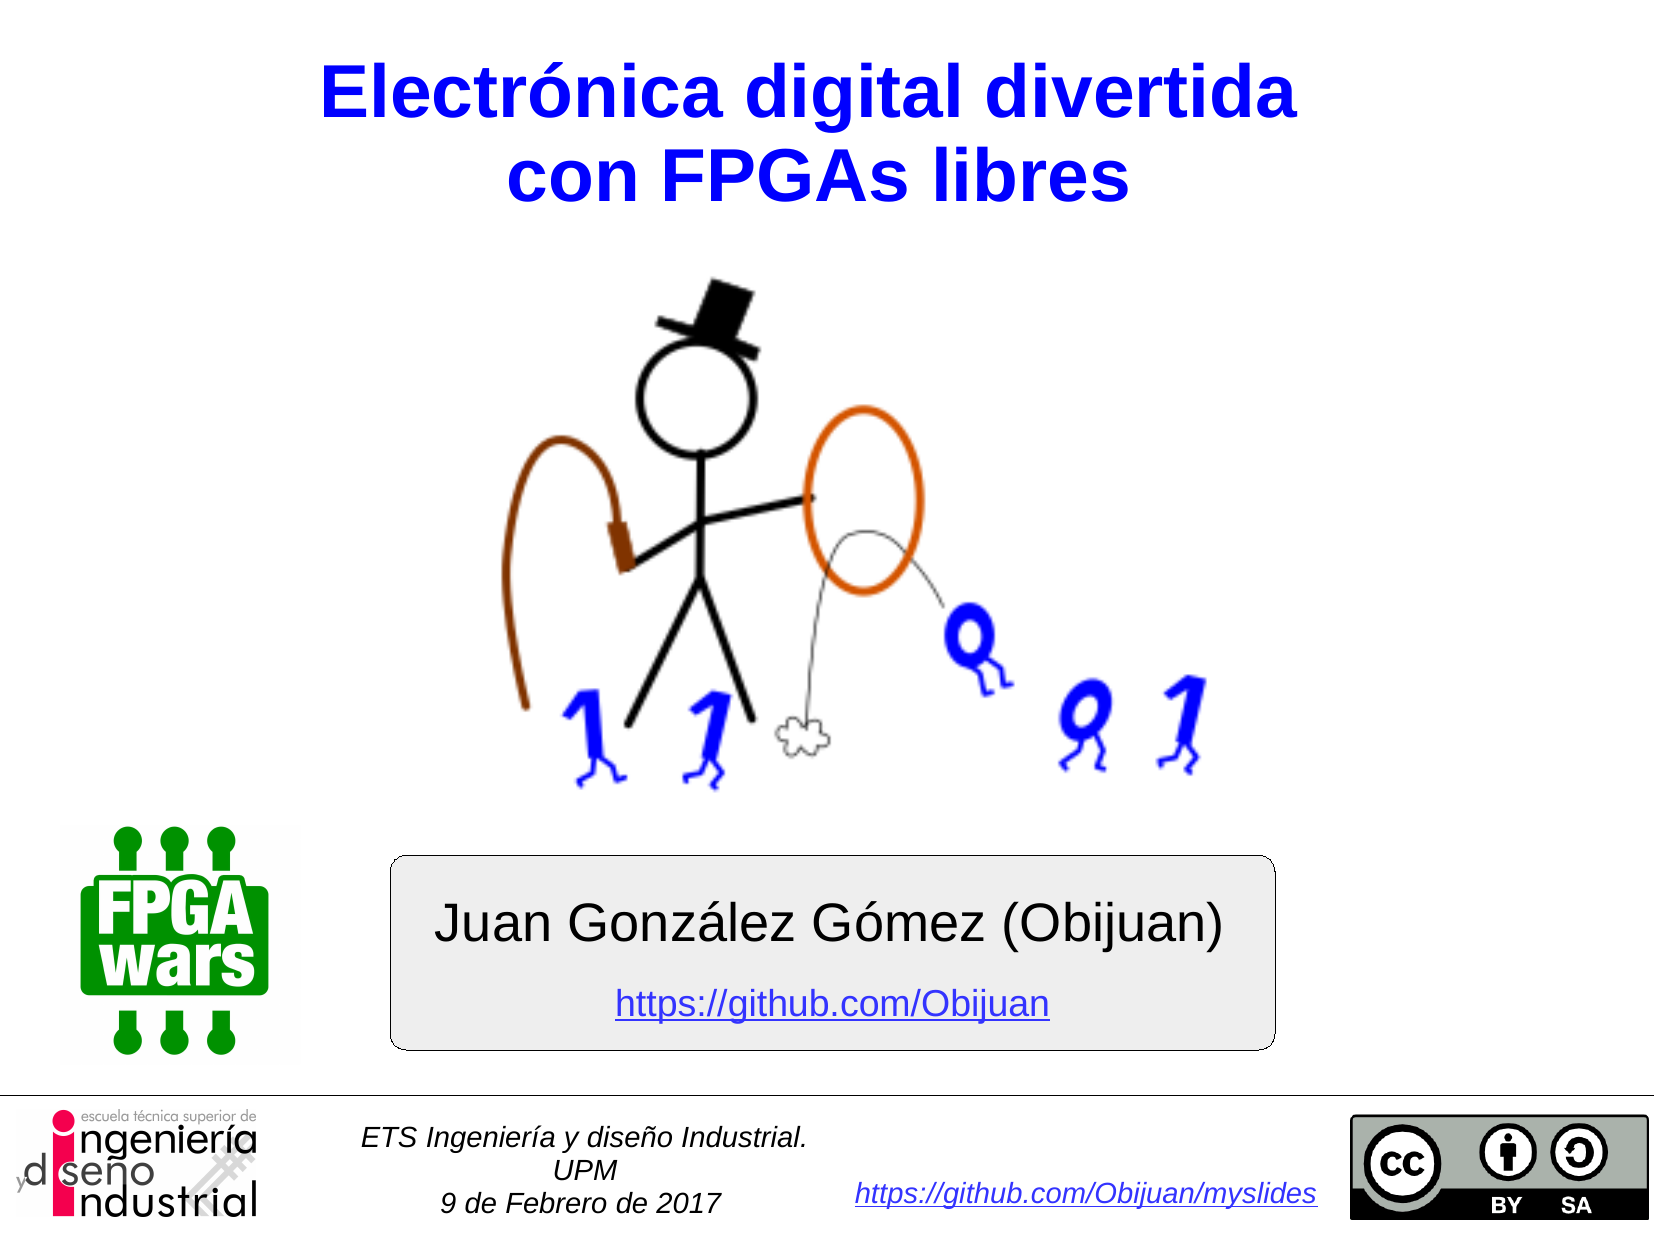

# Electrónica digital divertida con FPGAs libres
Juan González Gómez (Obijuan)
https://github.com/Obijuan
ETS Ingeniería y diseño Industrial. UPM
9 de Febrero de 2017
https://github.com/Obijuan/myslides